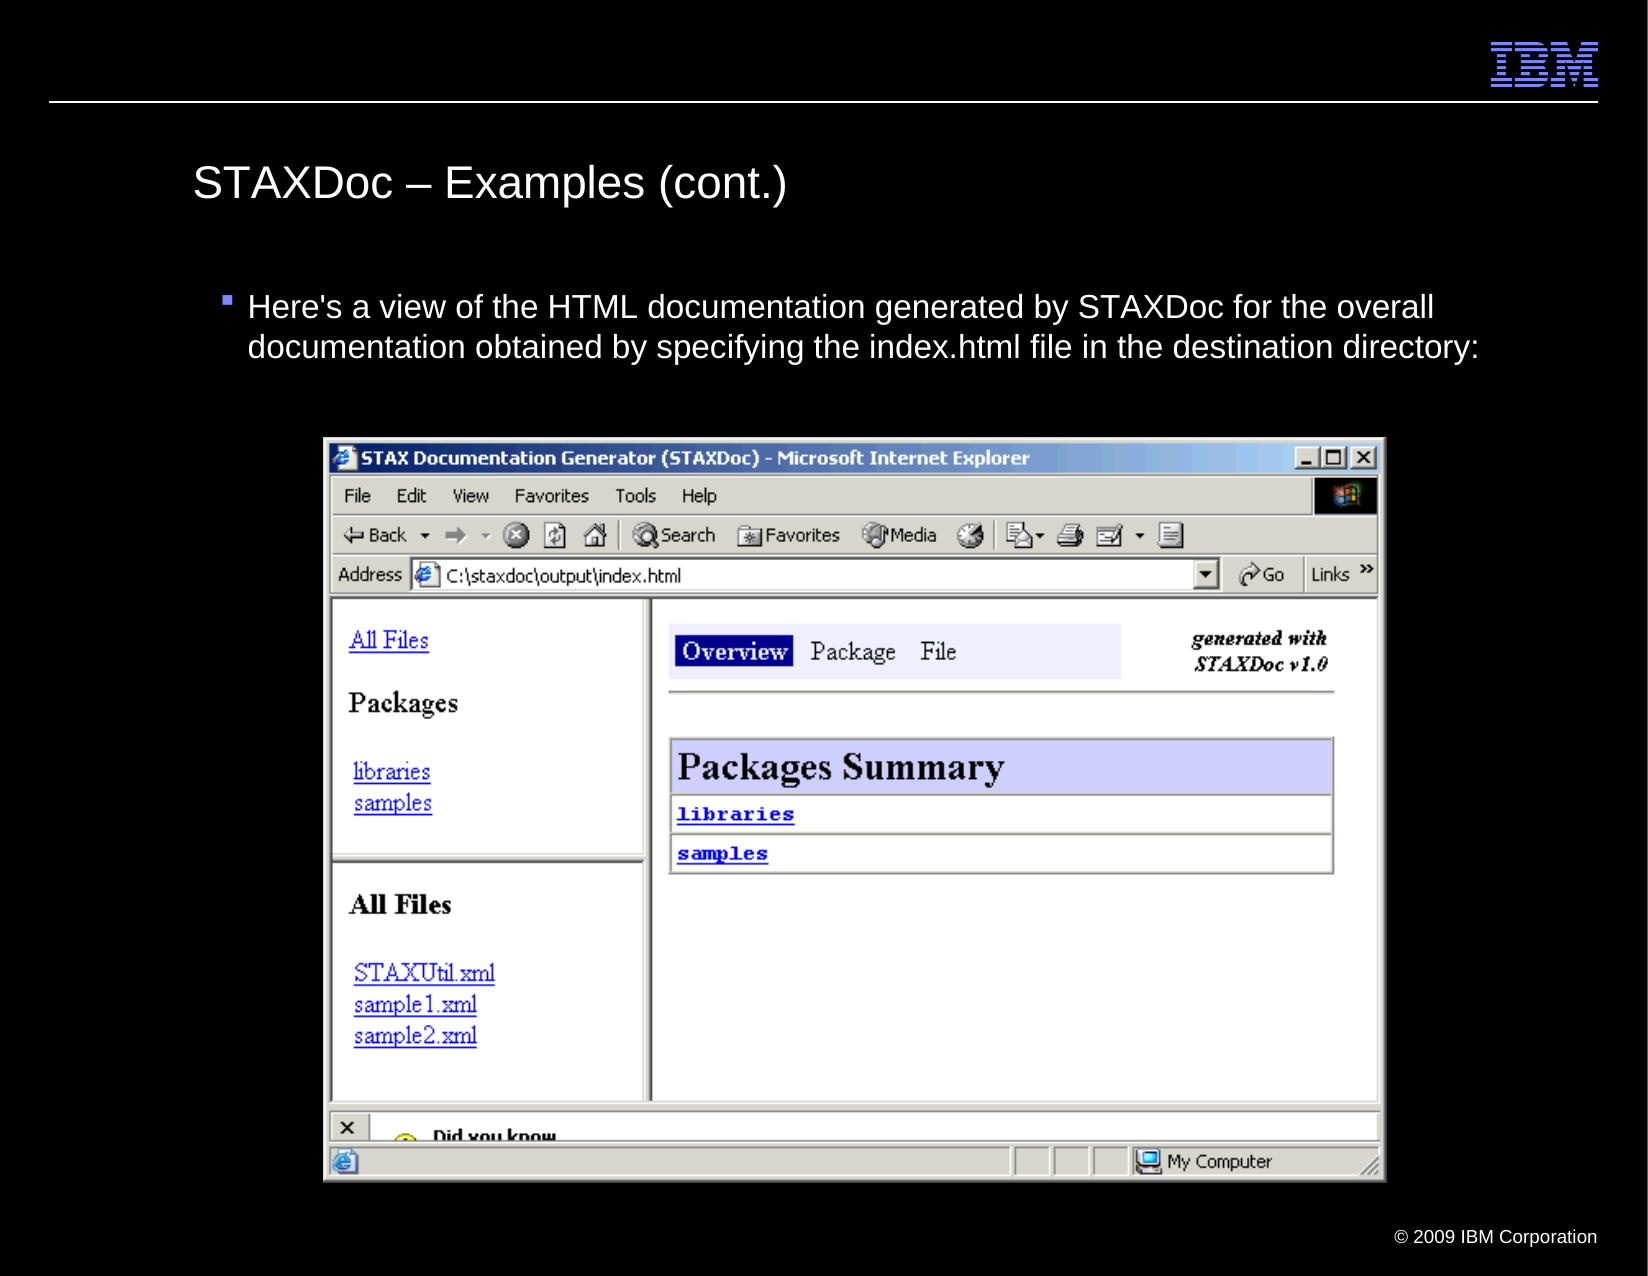

# STAXDoc – Examples (cont.)
Here's a view of the HTML documentation generated by STAXDoc for the overall documentation obtained by specifying the index.html file in the destination directory: